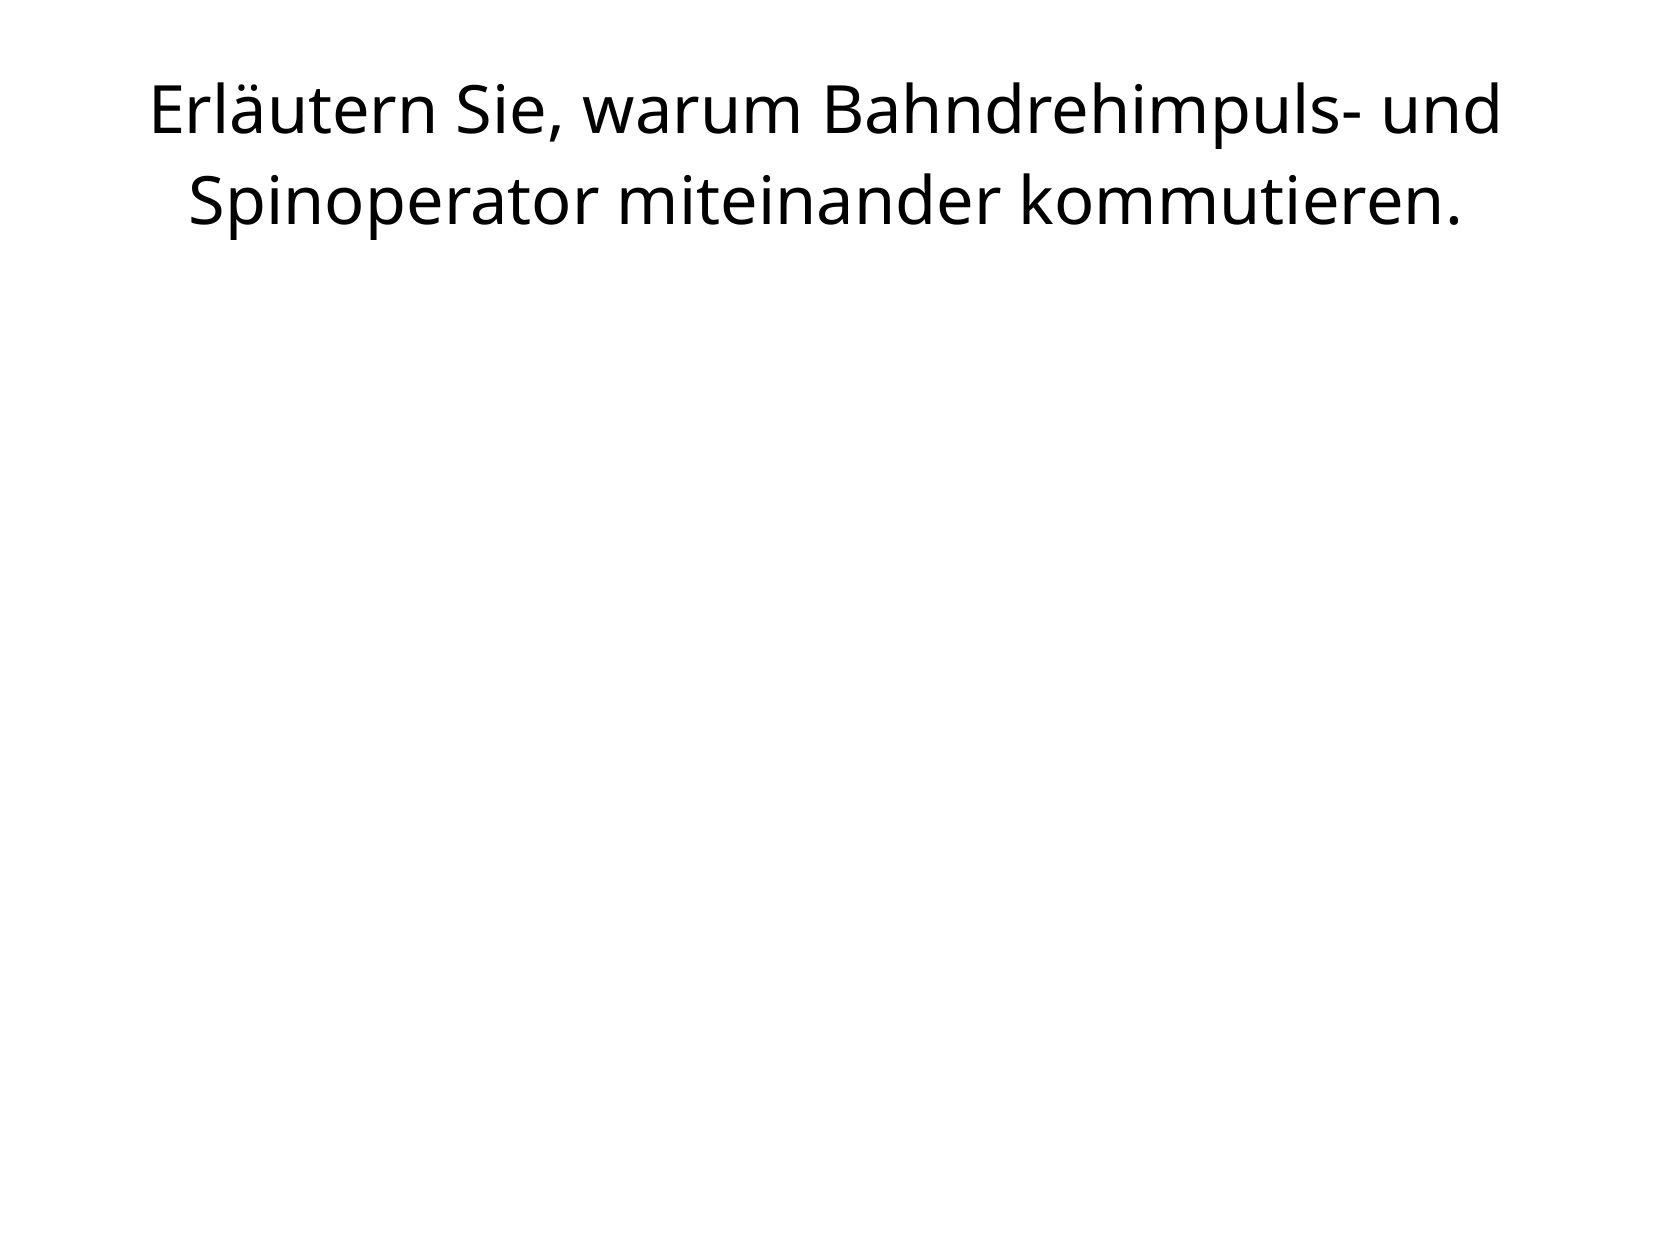

# Erläutern Sie, warum Bahndrehimpuls- und Spinoperator miteinander kommutieren.